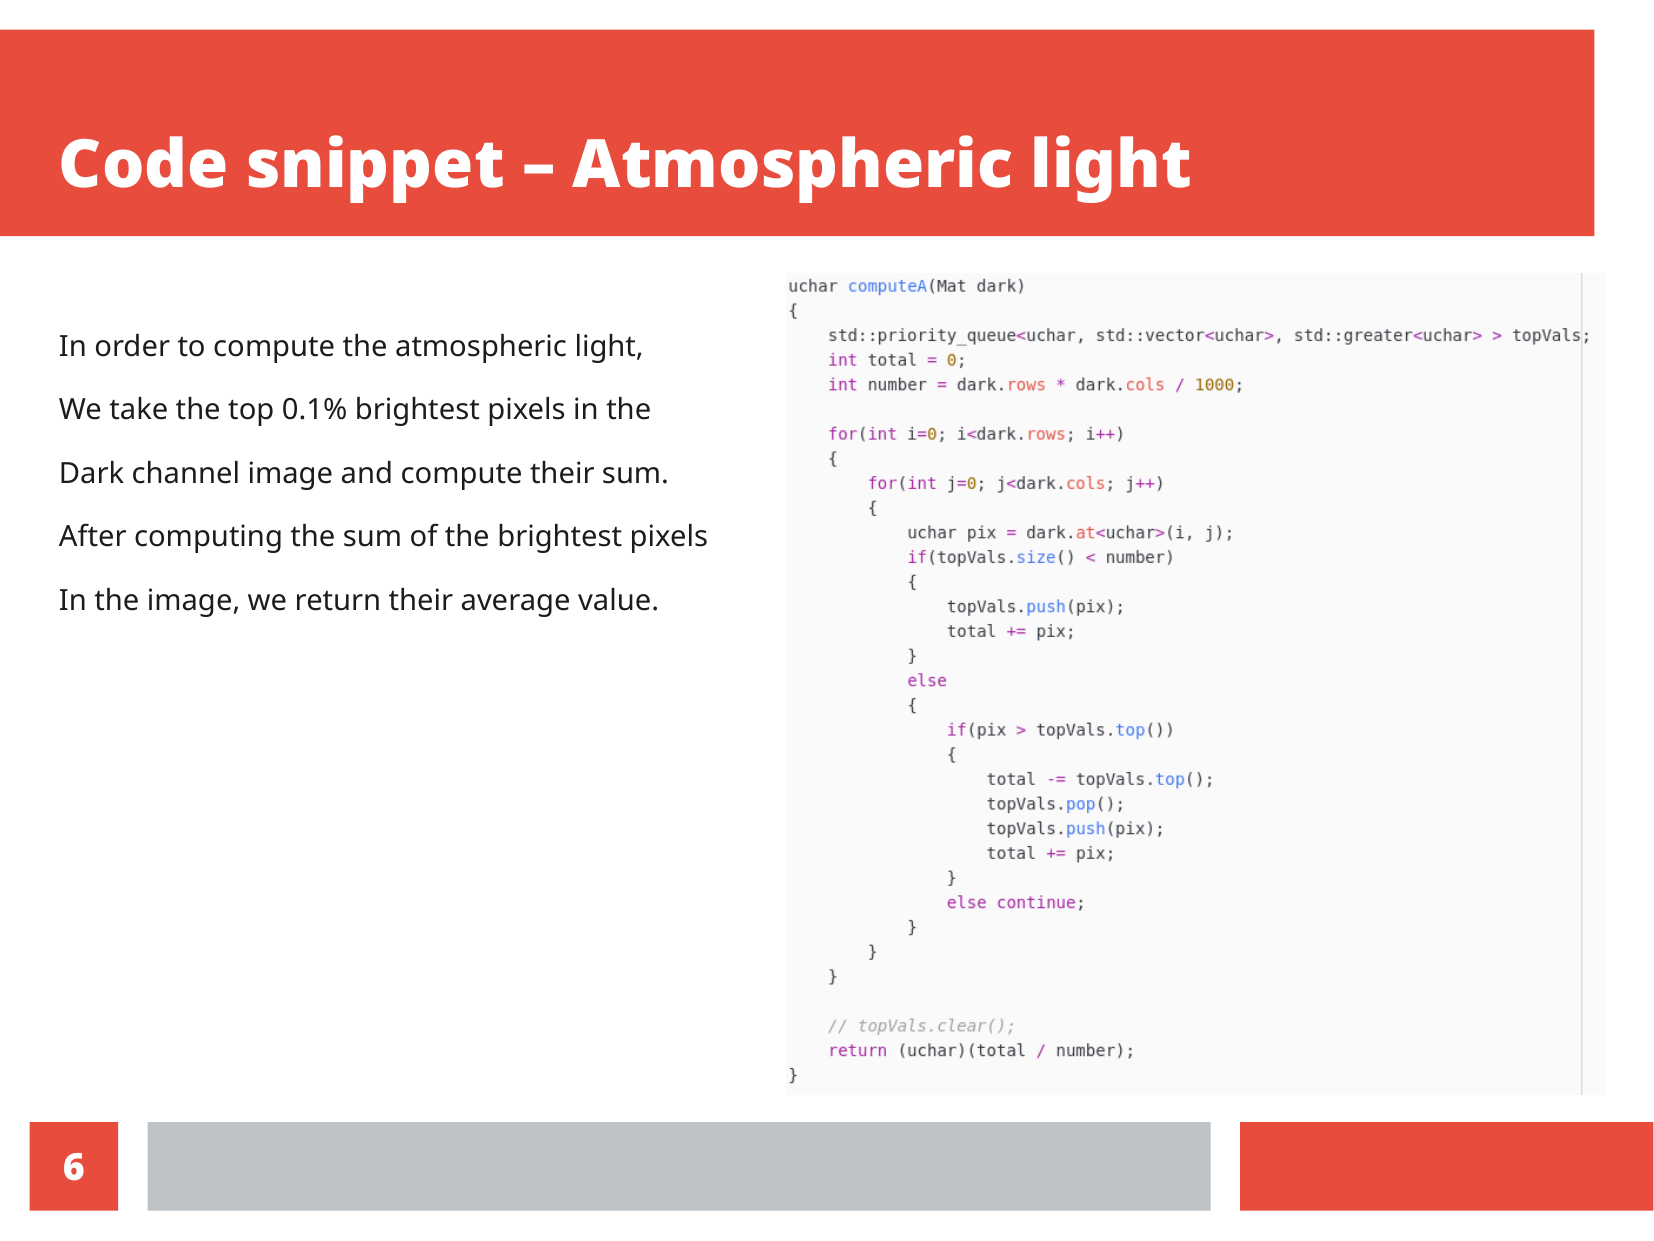

# Code snippet – Atmospheric light
In order to compute the atmospheric light,
We take the top 0.1% brightest pixels in the
Dark channel image and compute their sum.
After computing the sum of the brightest pixels
In the image, we return their average value.
6